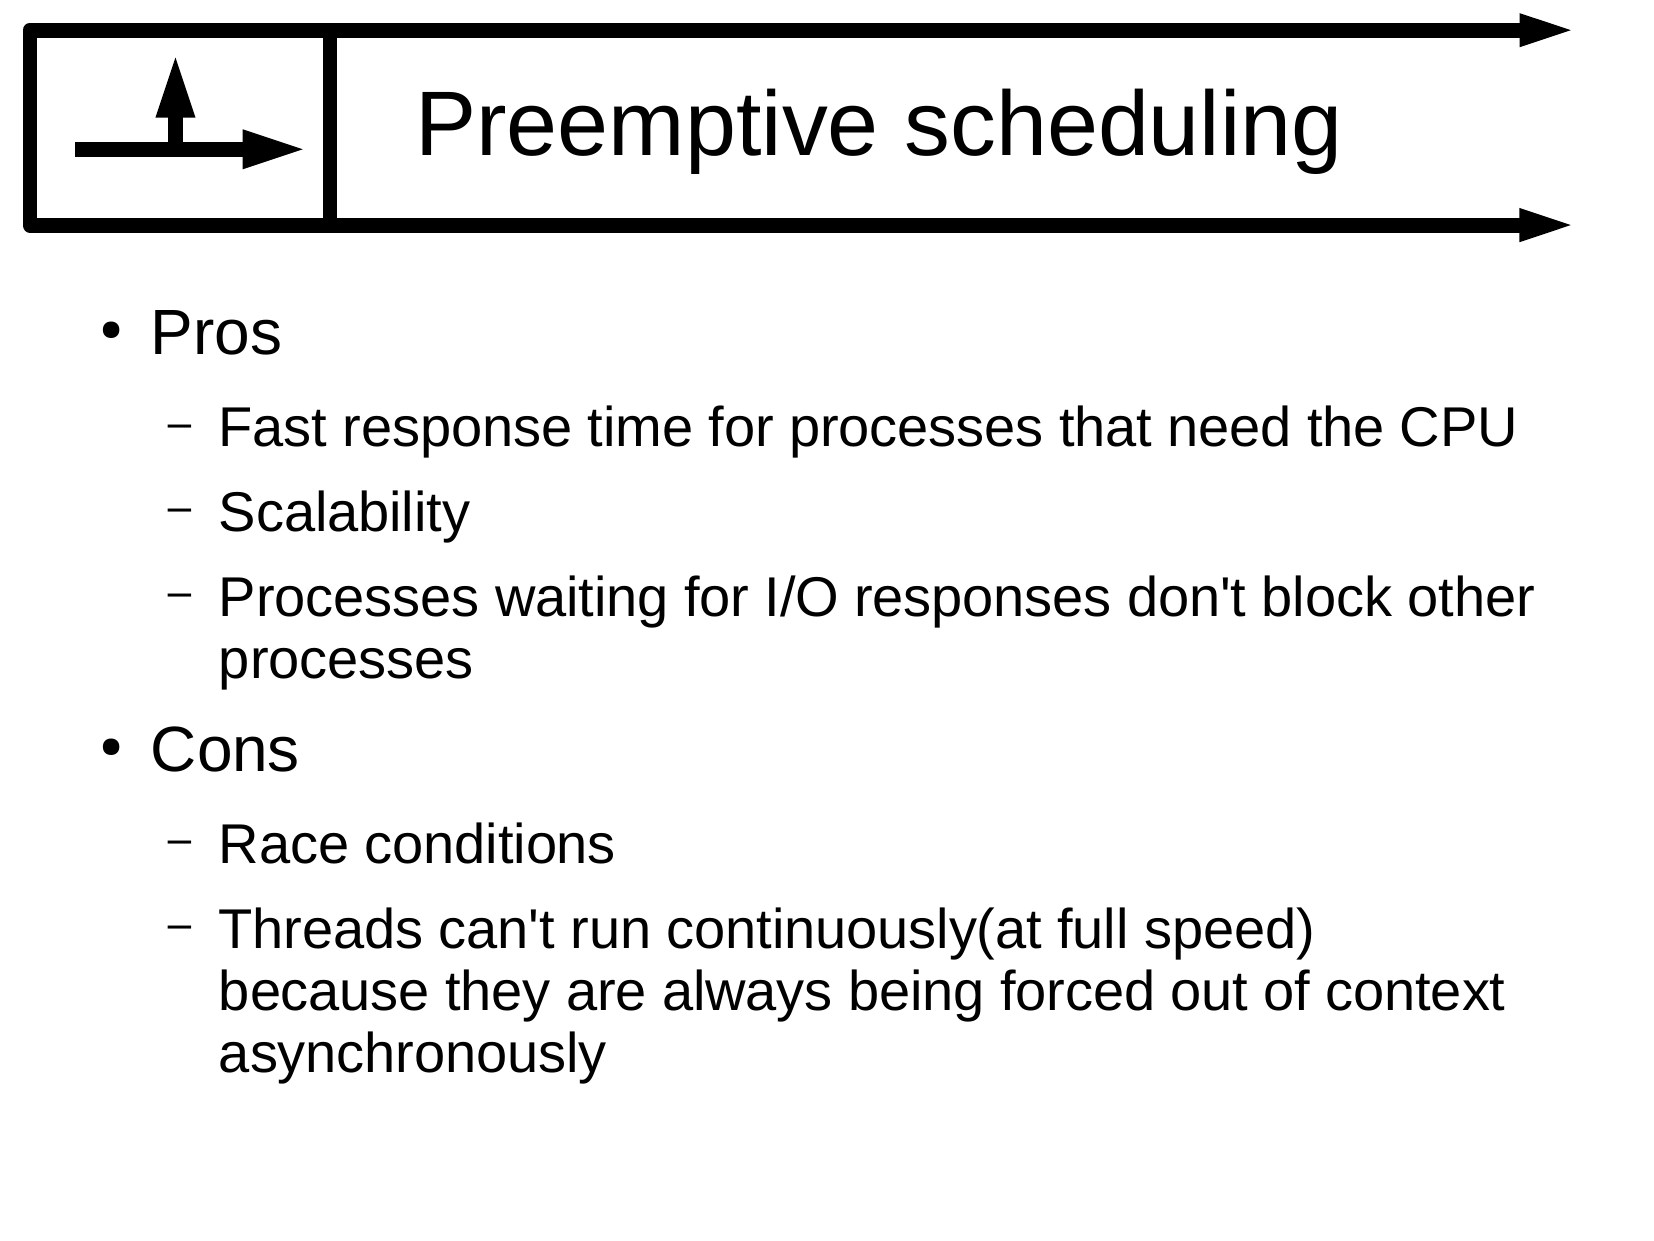

# Preemptive scheduling
Pros
Fast response time for processes that need the CPU
Scalability
Processes waiting for I/O responses don't block other processes
Cons
Race conditions
Threads can't run continuously(at full speed) because they are always being forced out of context asynchronously